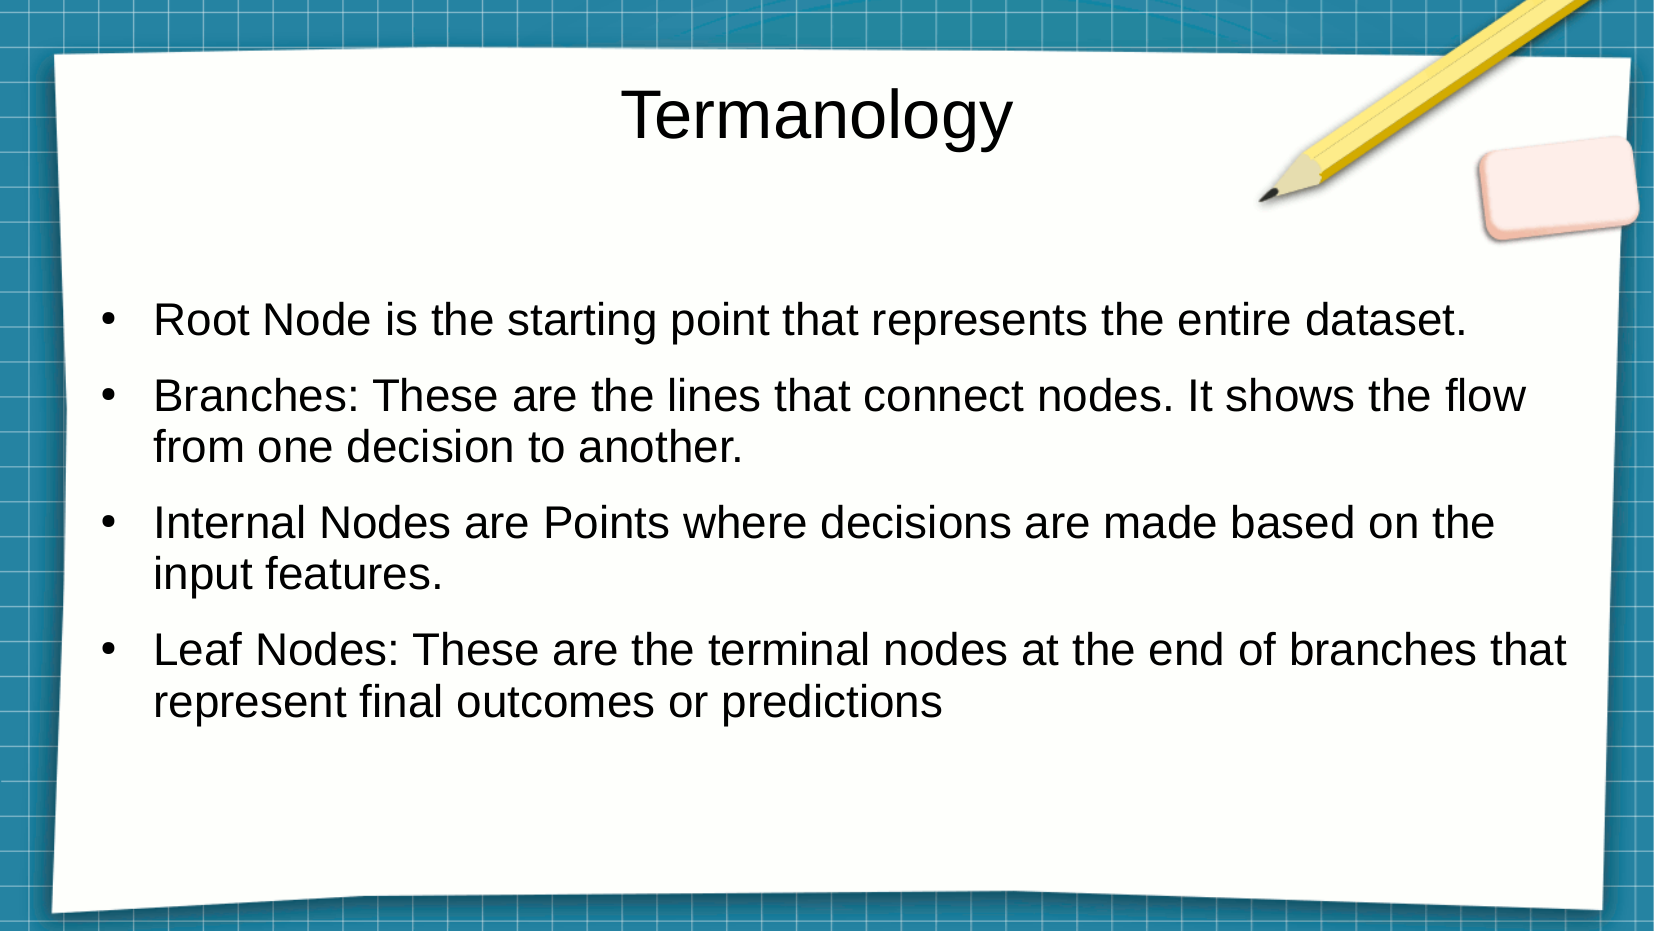

# Termanology
Root Node is the starting point that represents the entire dataset.
Branches: These are the lines that connect nodes. It shows the flow from one decision to another.
Internal Nodes are Points where decisions are made based on the input features.
Leaf Nodes: These are the terminal nodes at the end of branches that represent final outcomes or predictions